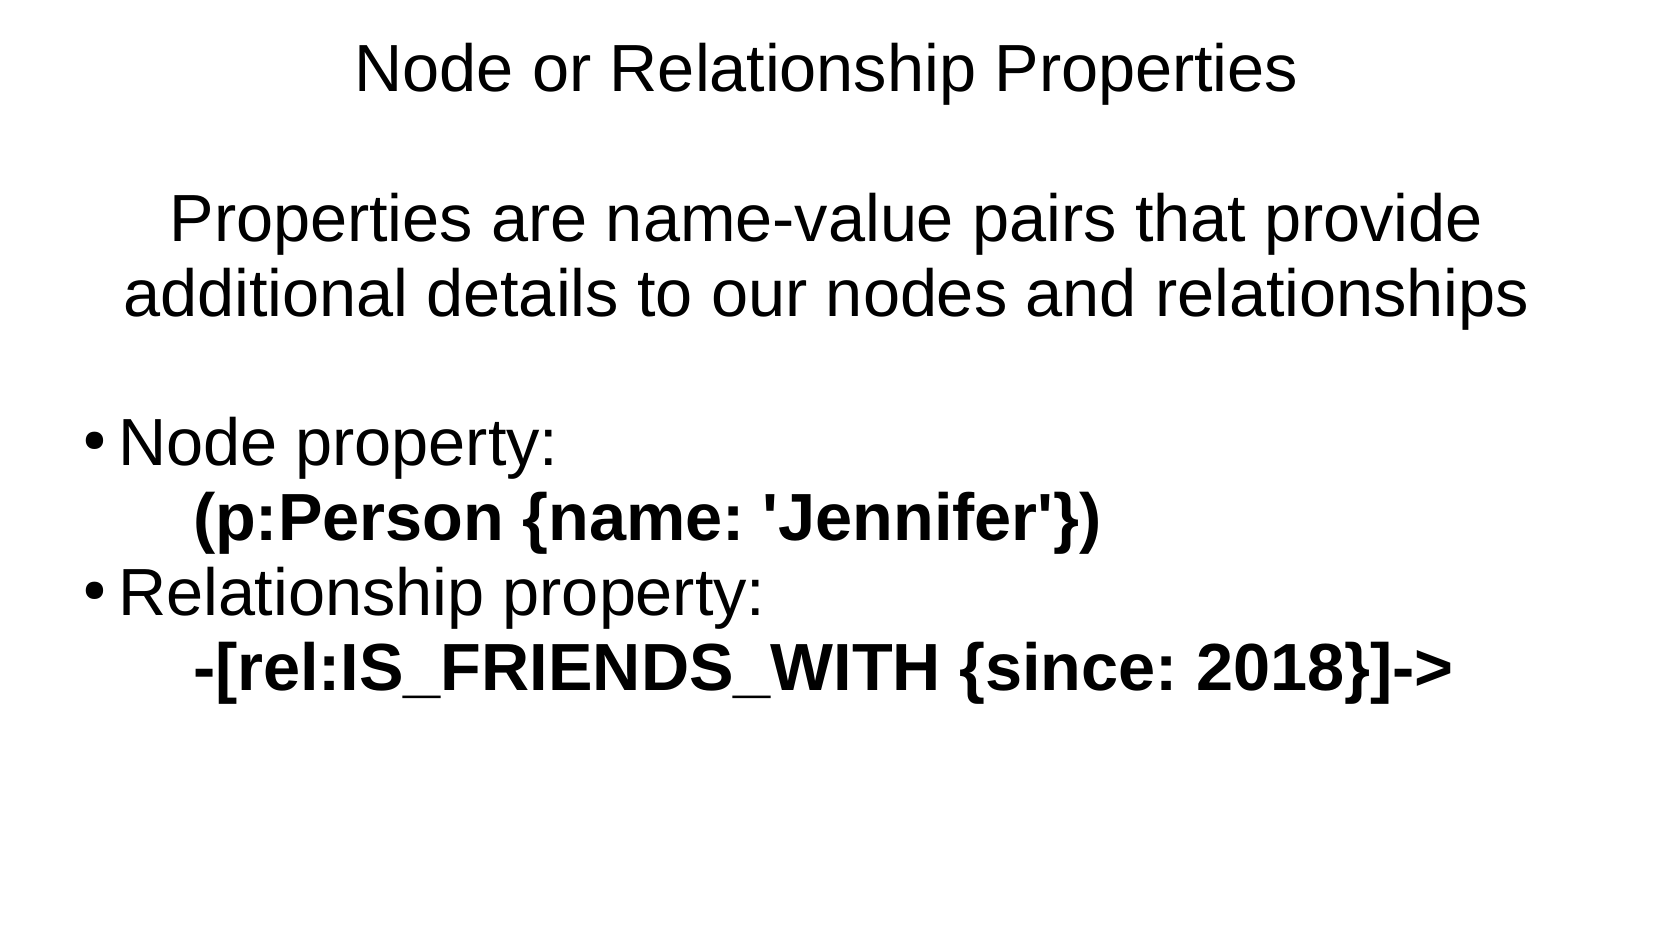

# Node or Relationship Properties
Properties are name-value pairs that provide additional details to our nodes and relationships
Node property:
	(p:Person {name: 'Jennifer'})
Relationship property:
	-[rel:IS_FRIENDS_WITH {since: 2018}]->